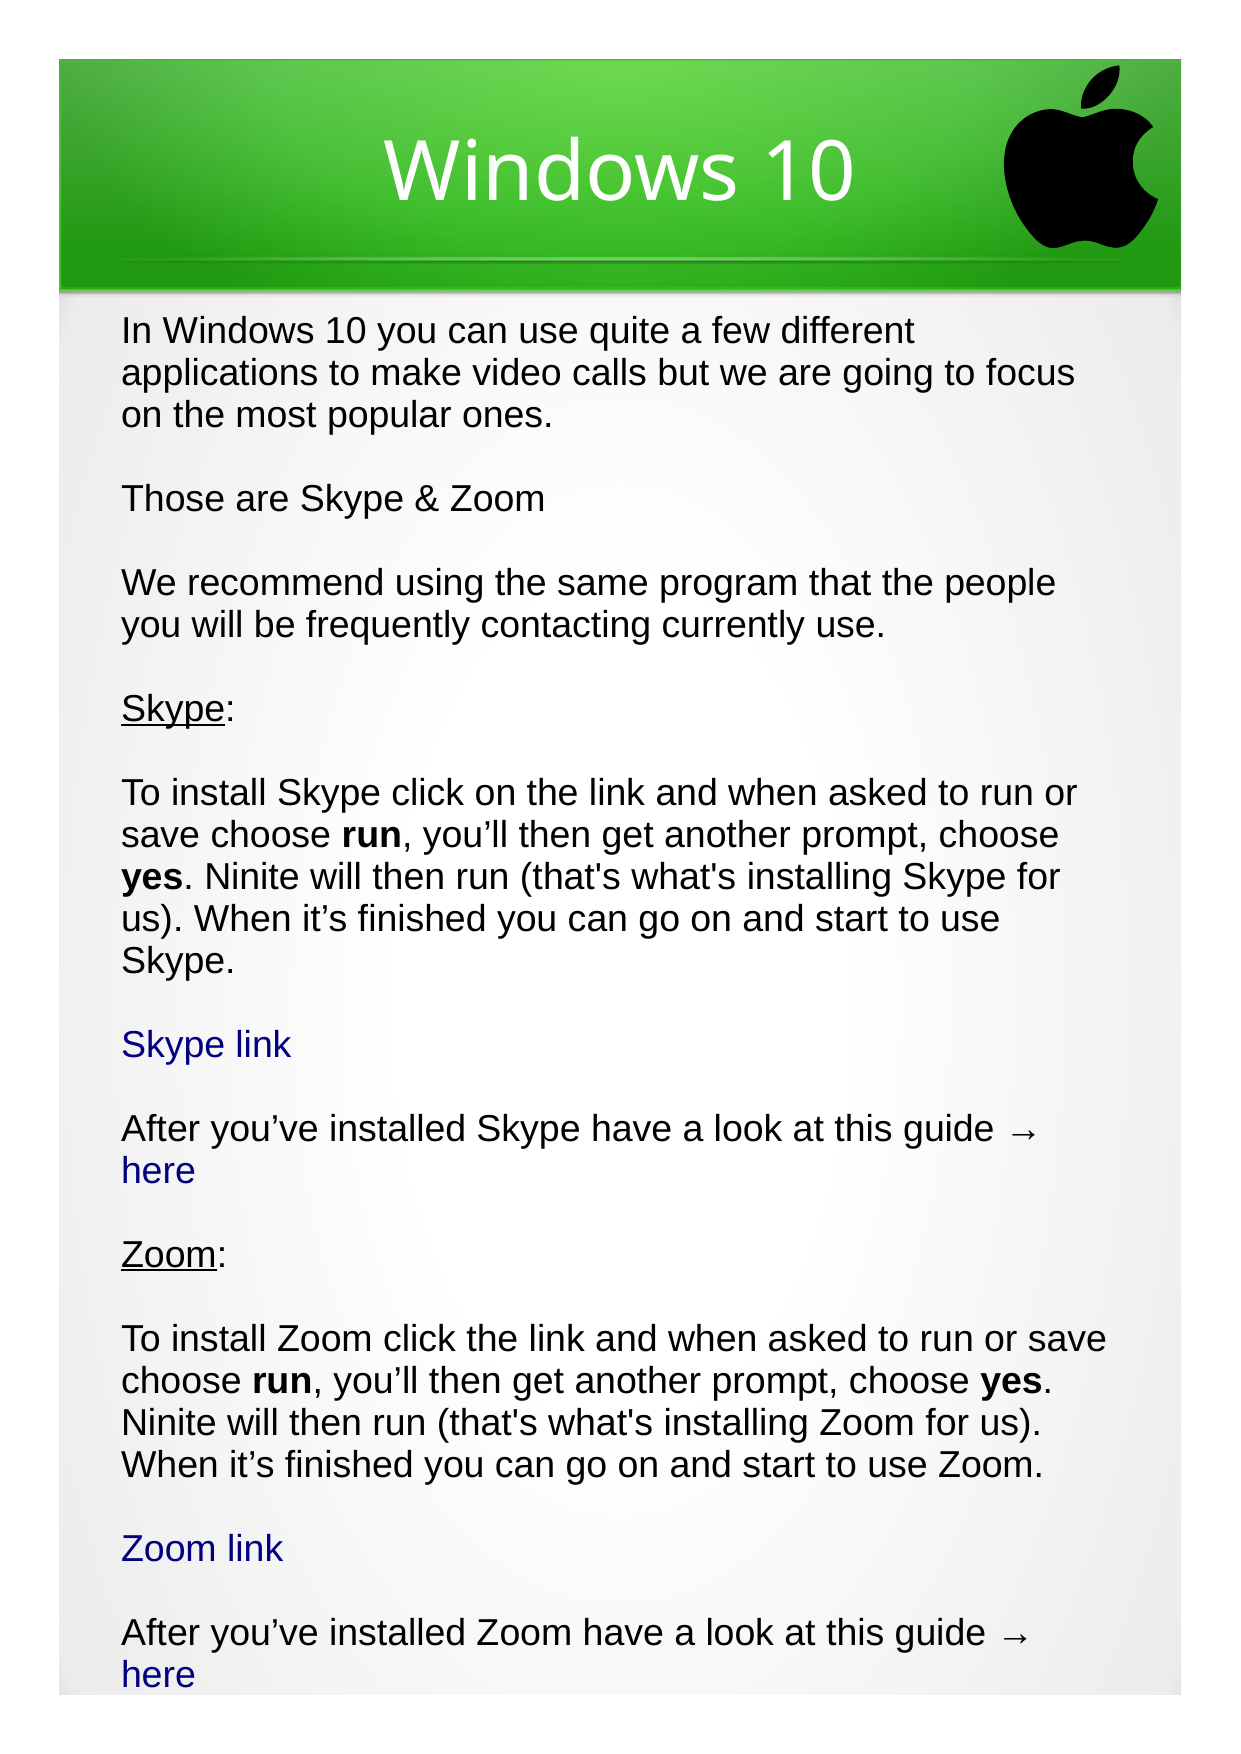

# Windows 10
In Windows 10 you can use quite a few different applications to make video calls but we are going to focus on the most popular ones.
Those are Skype & Zoom
We recommend using the same program that the people you will be frequently contacting currently use.
Skype:
To install Skype click on the link and when asked to run or save choose run, you’ll then get another prompt, choose yes. Ninite will then run (that's what's installing Skype for us). When it’s finished you can go on and start to use Skype.
Skype link
After you’ve installed Skype have a look at this guide → here
Zoom:
To install Zoom click the link and when asked to run or save choose run, you’ll then get another prompt, choose yes. Ninite will then run (that's what's installing Zoom for us). When it’s finished you can go on and start to use Zoom.
Zoom link
After you’ve installed Zoom have a look at this guide → here